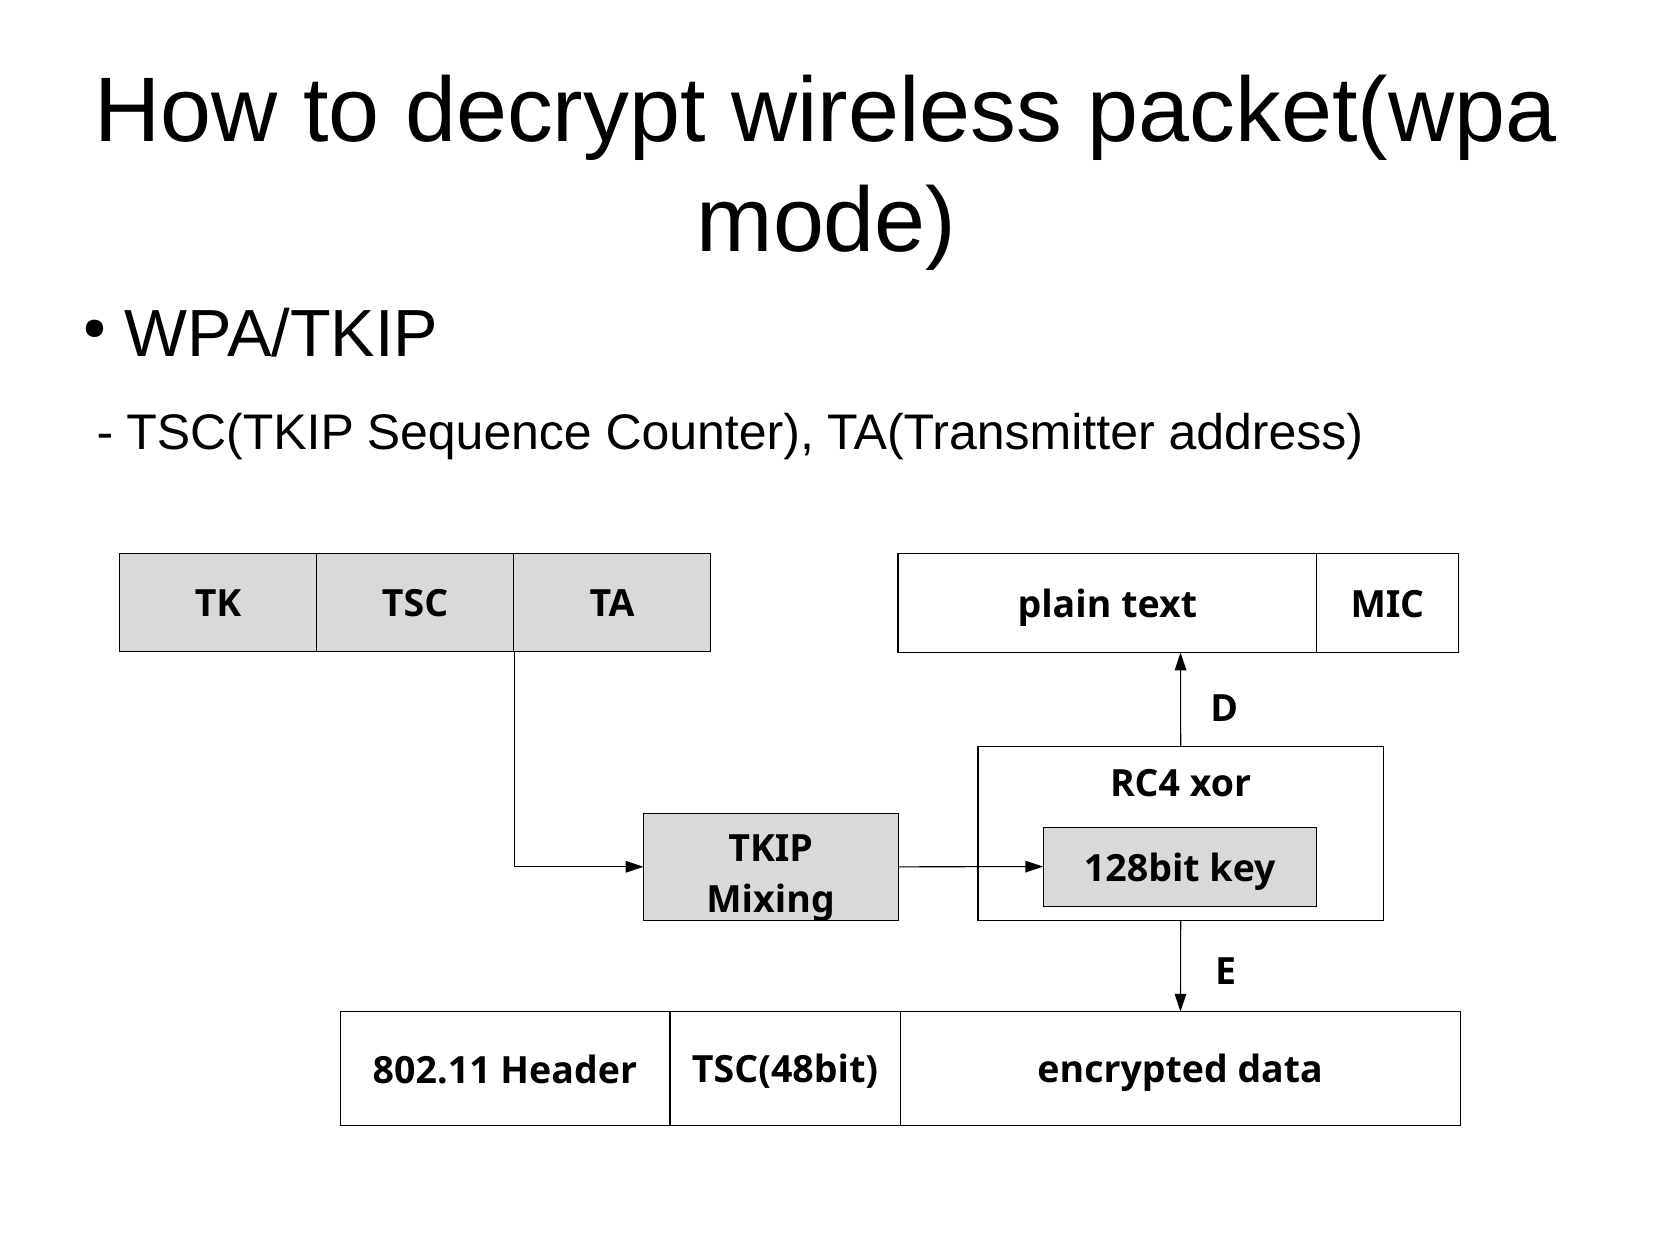

# How to decrypt wireless packet(wpa mode)
 WPA/TKIP
 - TSC(TKIP Sequence Counter), TA(Transmitter address)
TK
TSC
TA
plain text
MIC
D
RC4 xor
TKIP
Mixing
128bit key
E
TSC(48bit)
encrypted data
802.11 Header